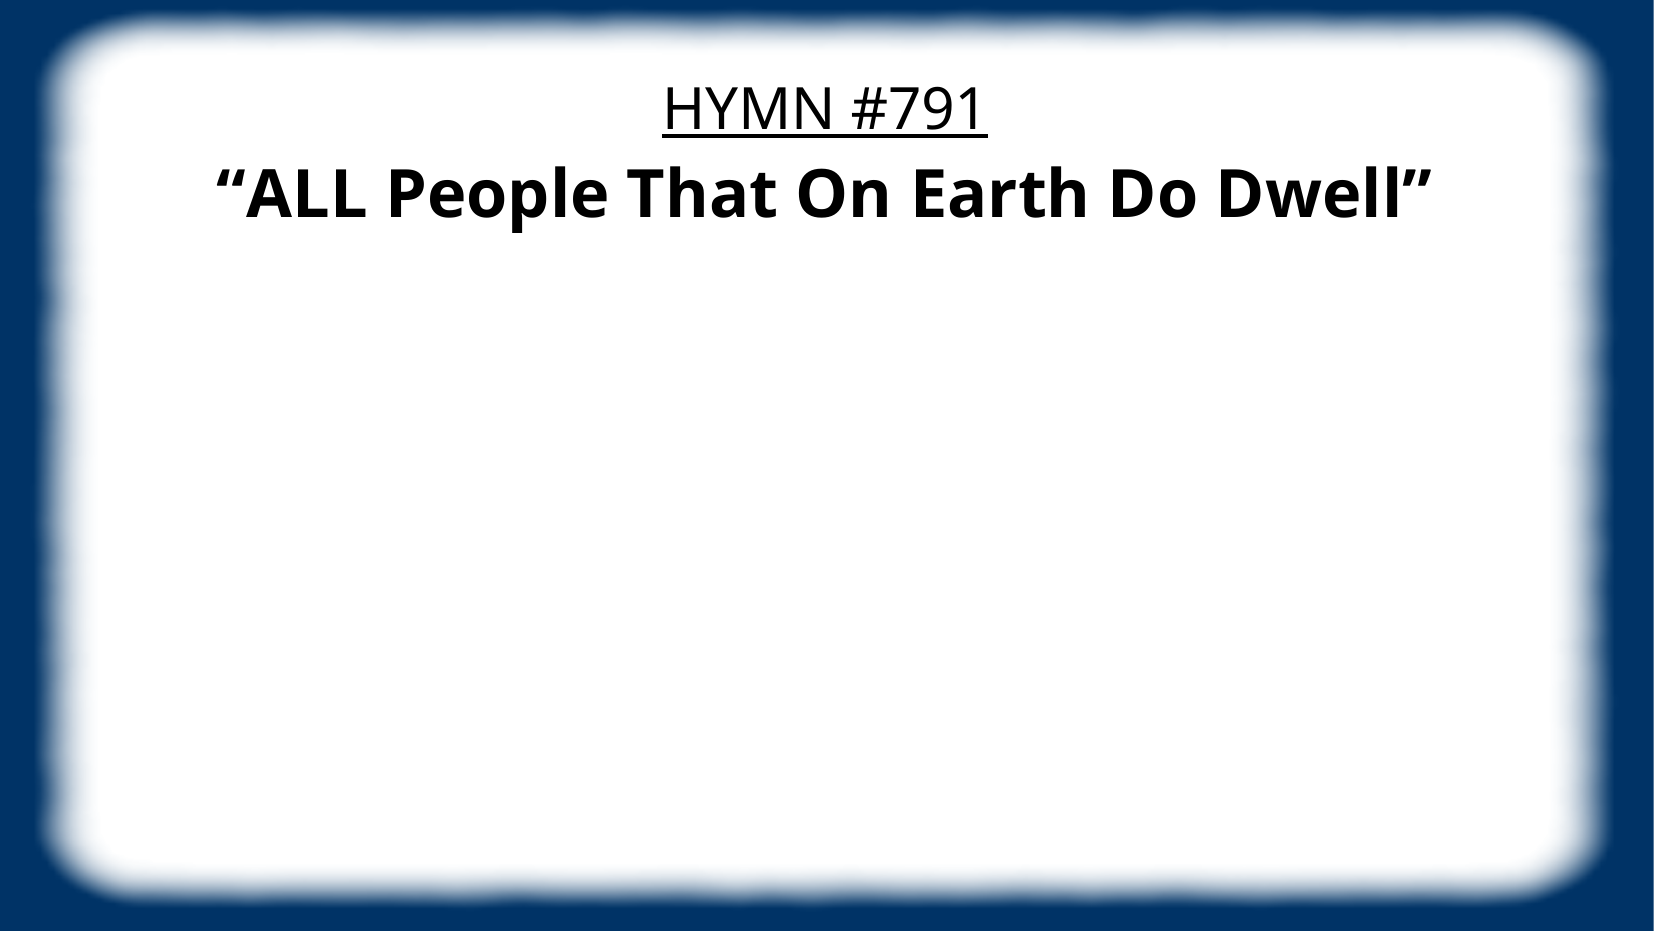

HYMN #791
“ALL People That On Earth Do Dwell”